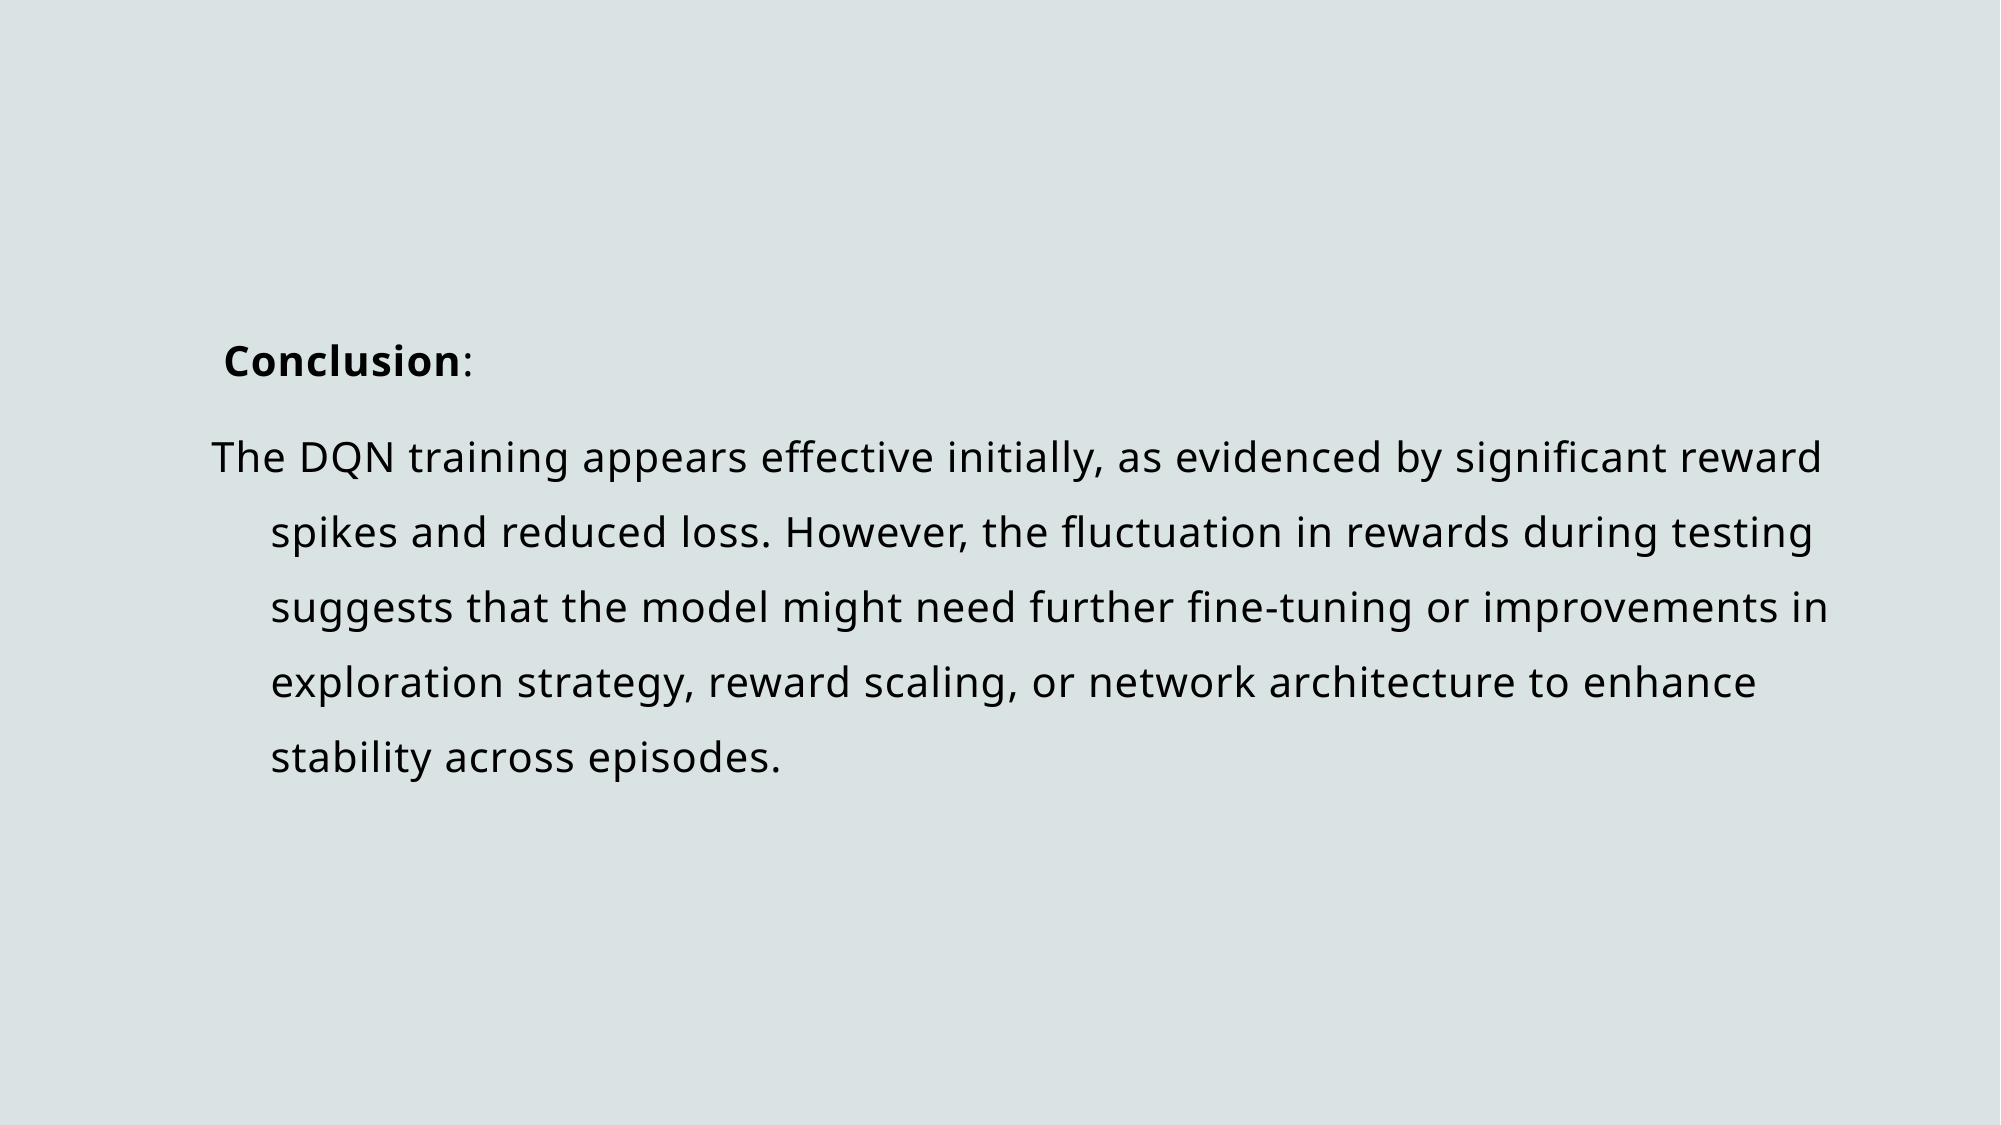

# Conclusion:
The DQN training appears effective initially, as evidenced by significant reward spikes and reduced loss. However, the fluctuation in rewards during testing suggests that the model might need further fine-tuning or improvements in exploration strategy, reward scaling, or network architecture to enhance stability across episodes.